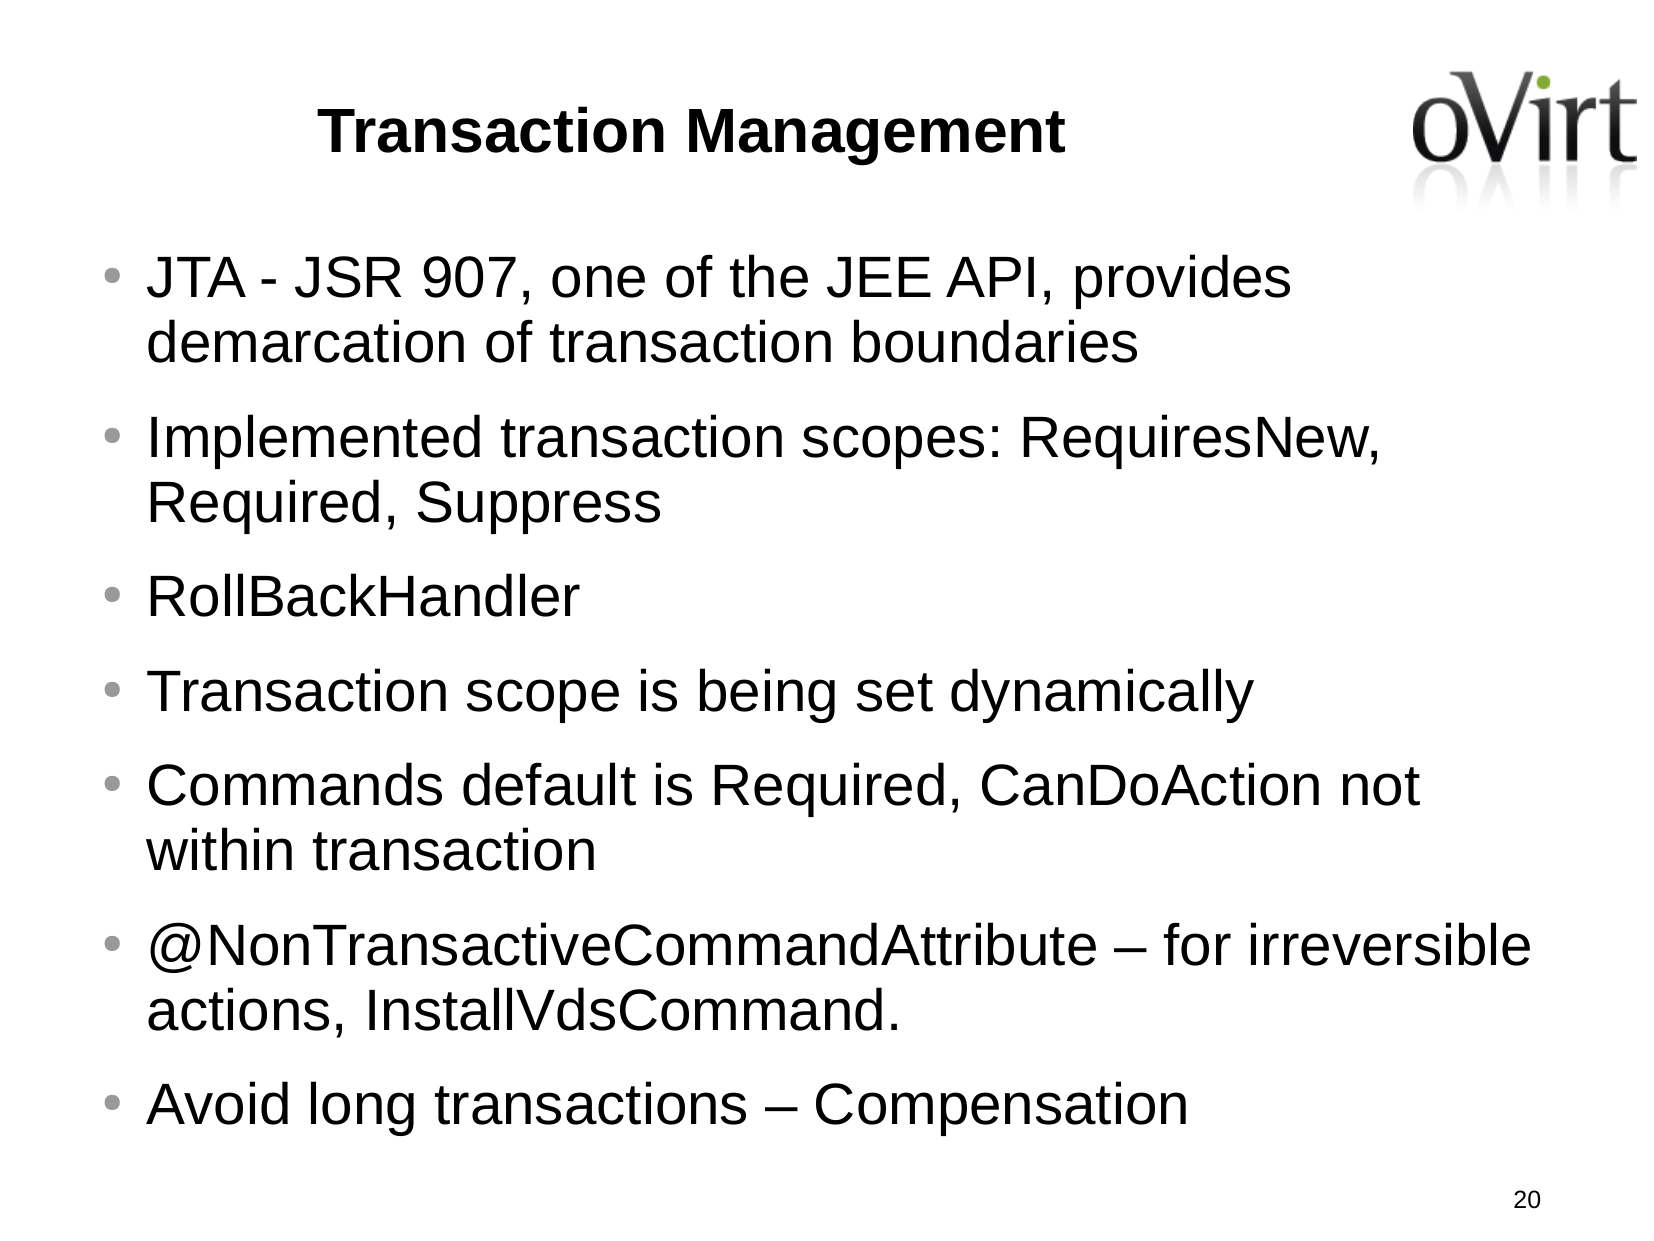

# Transaction Management
JTA - JSR 907, one of the JEE API, provides demarcation of transaction boundaries
Implemented transaction scopes: RequiresNew, Required, Suppress
RollBackHandler
Transaction scope is being set dynamically
Commands default is Required, CanDoAction not within transaction
@NonTransactiveCommandAttribute – for irreversible actions, InstallVdsCommand.
Avoid long transactions – Compensation